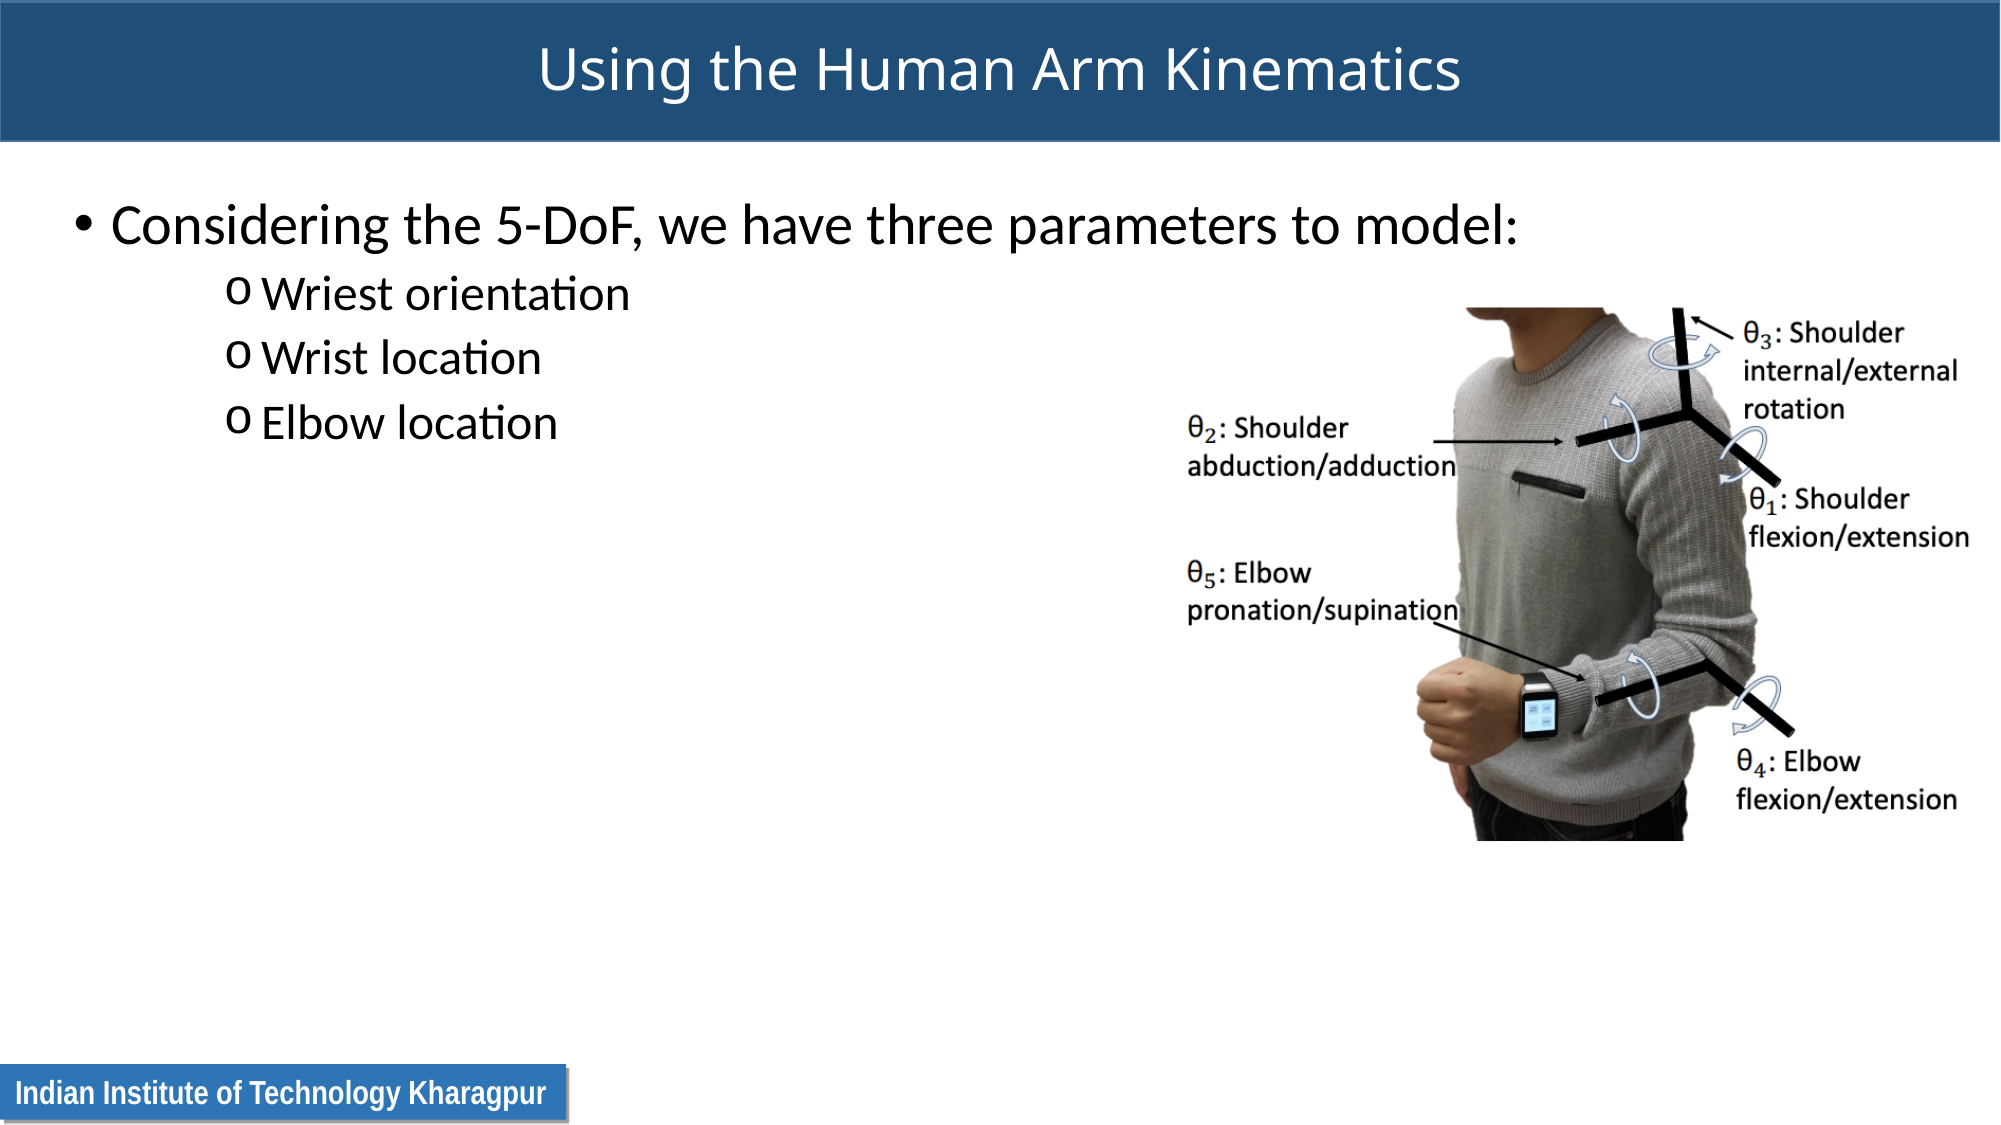

Using the Human Arm Kinematics
# Considering the 5-DoF, we have three parameters to model:
Wriest orientation
Wrist location
Elbow location